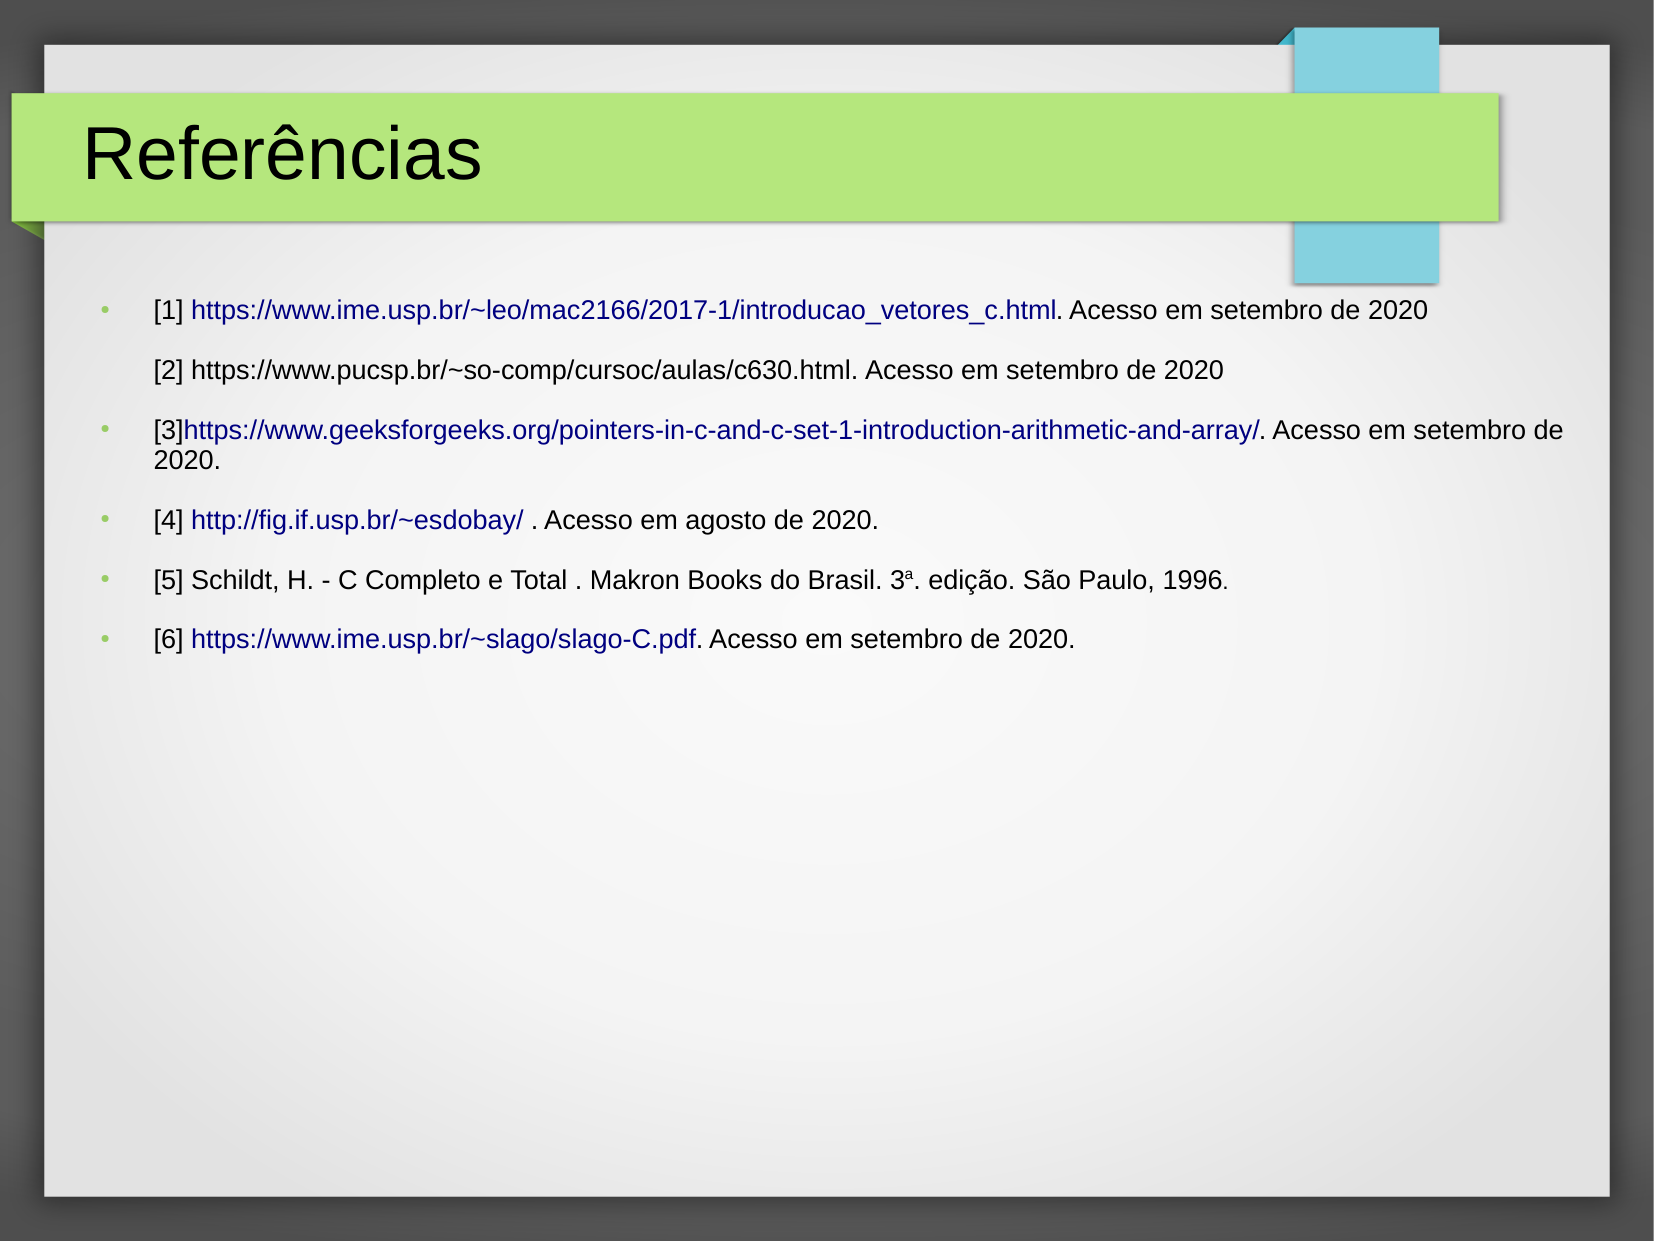

# Referências
[1] https://www.ime.usp.br/~leo/mac2166/2017-1/introducao_vetores_c.html. Acesso em setembro de 2020
[2] https://www.pucsp.br/~so-comp/cursoc/aulas/c630.html. Acesso em setembro de 2020
[3]https://www.geeksforgeeks.org/pointers-in-c-and-c-set-1-introduction-arithmetic-and-array/. Acesso em setembro de 2020.
[4] http://fig.if.usp.br/~esdobay/ . Acesso em agosto de 2020.
[5] Schildt, H. - C Completo e Total . Makron Books do Brasil. 3a. edição. São Paulo, 1996.
[6] https://www.ime.usp.br/~slago/slago-C.pdf. Acesso em setembro de 2020.